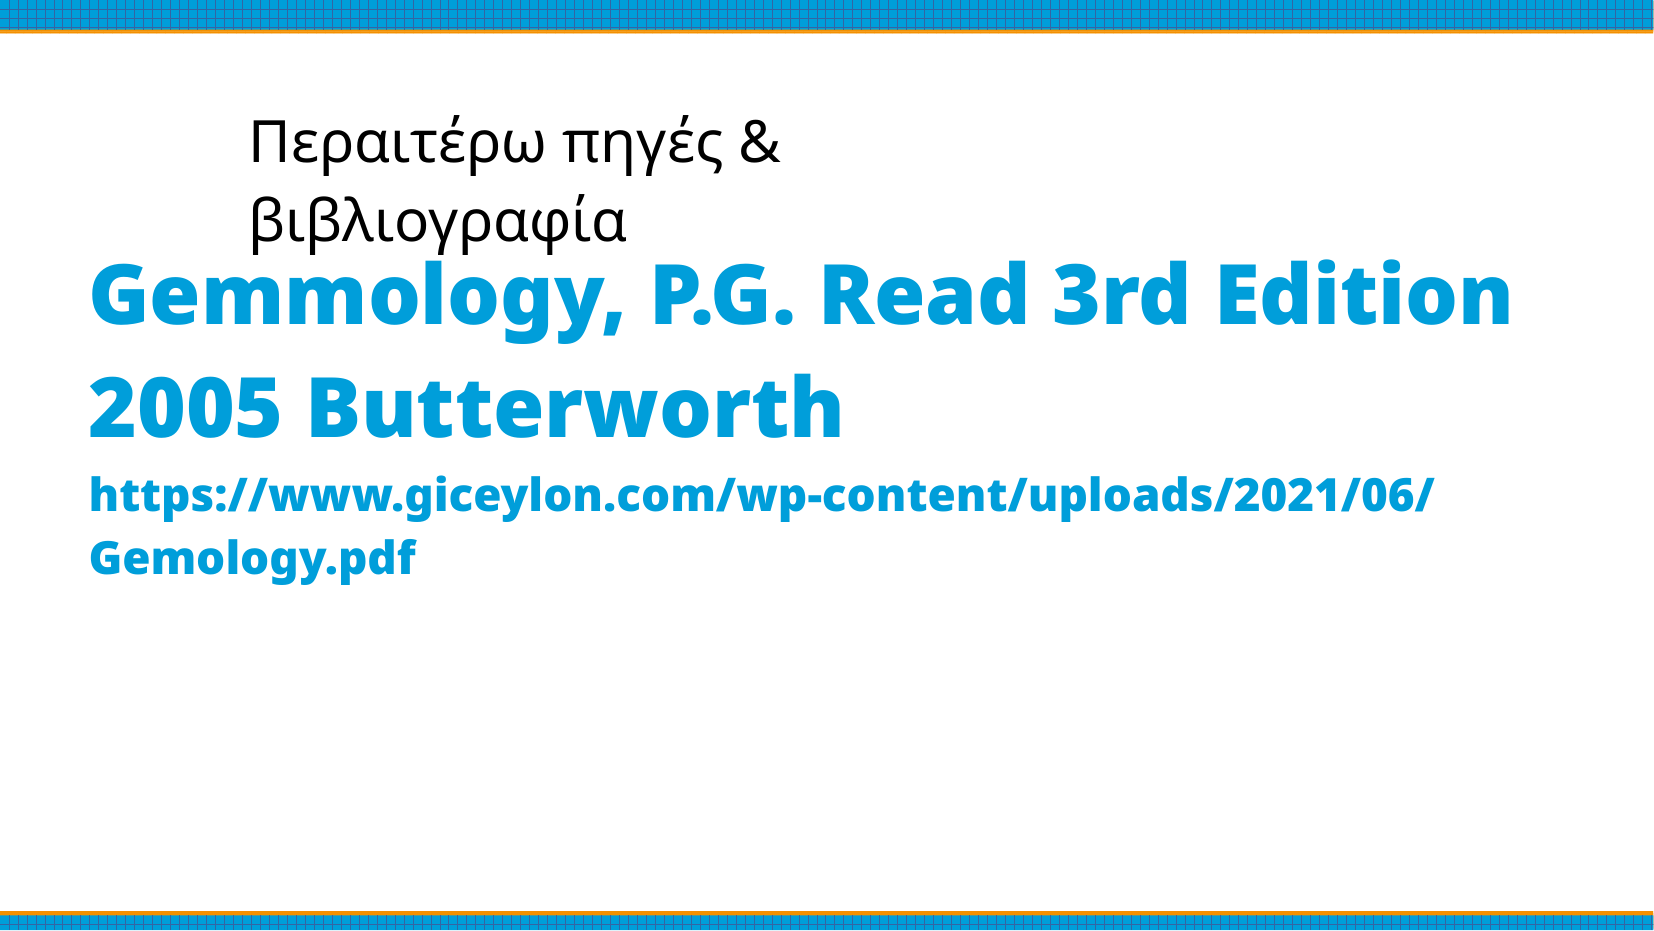

Περαιτέρω πηγές & βιβλιογραφία
# Gemmology, P.G. Read 3rd Edition 2005 Butterworth
https://www.giceylon.com/wp-content/uploads/2021/06/Gemology.pdf